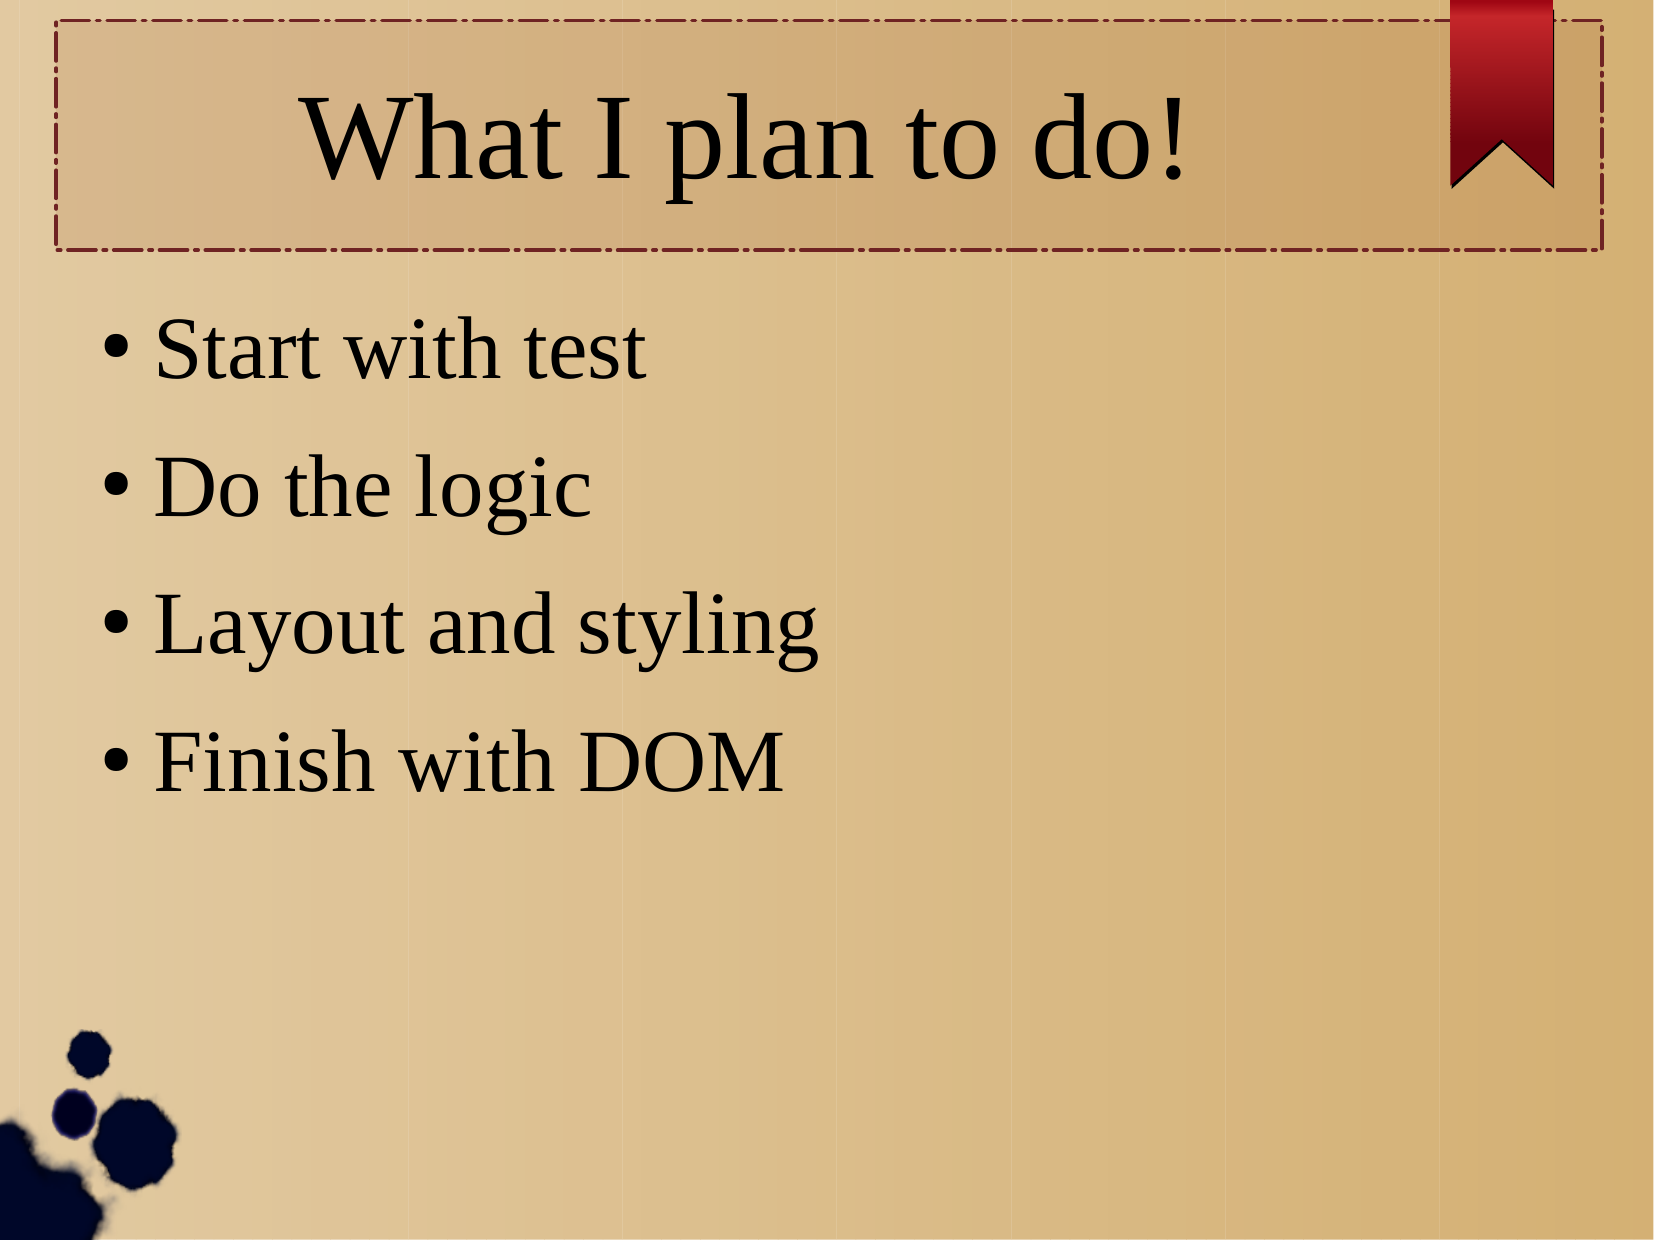

# What I plan to do!
Start with test
Do the logic
Layout and styling
Finish with DOM